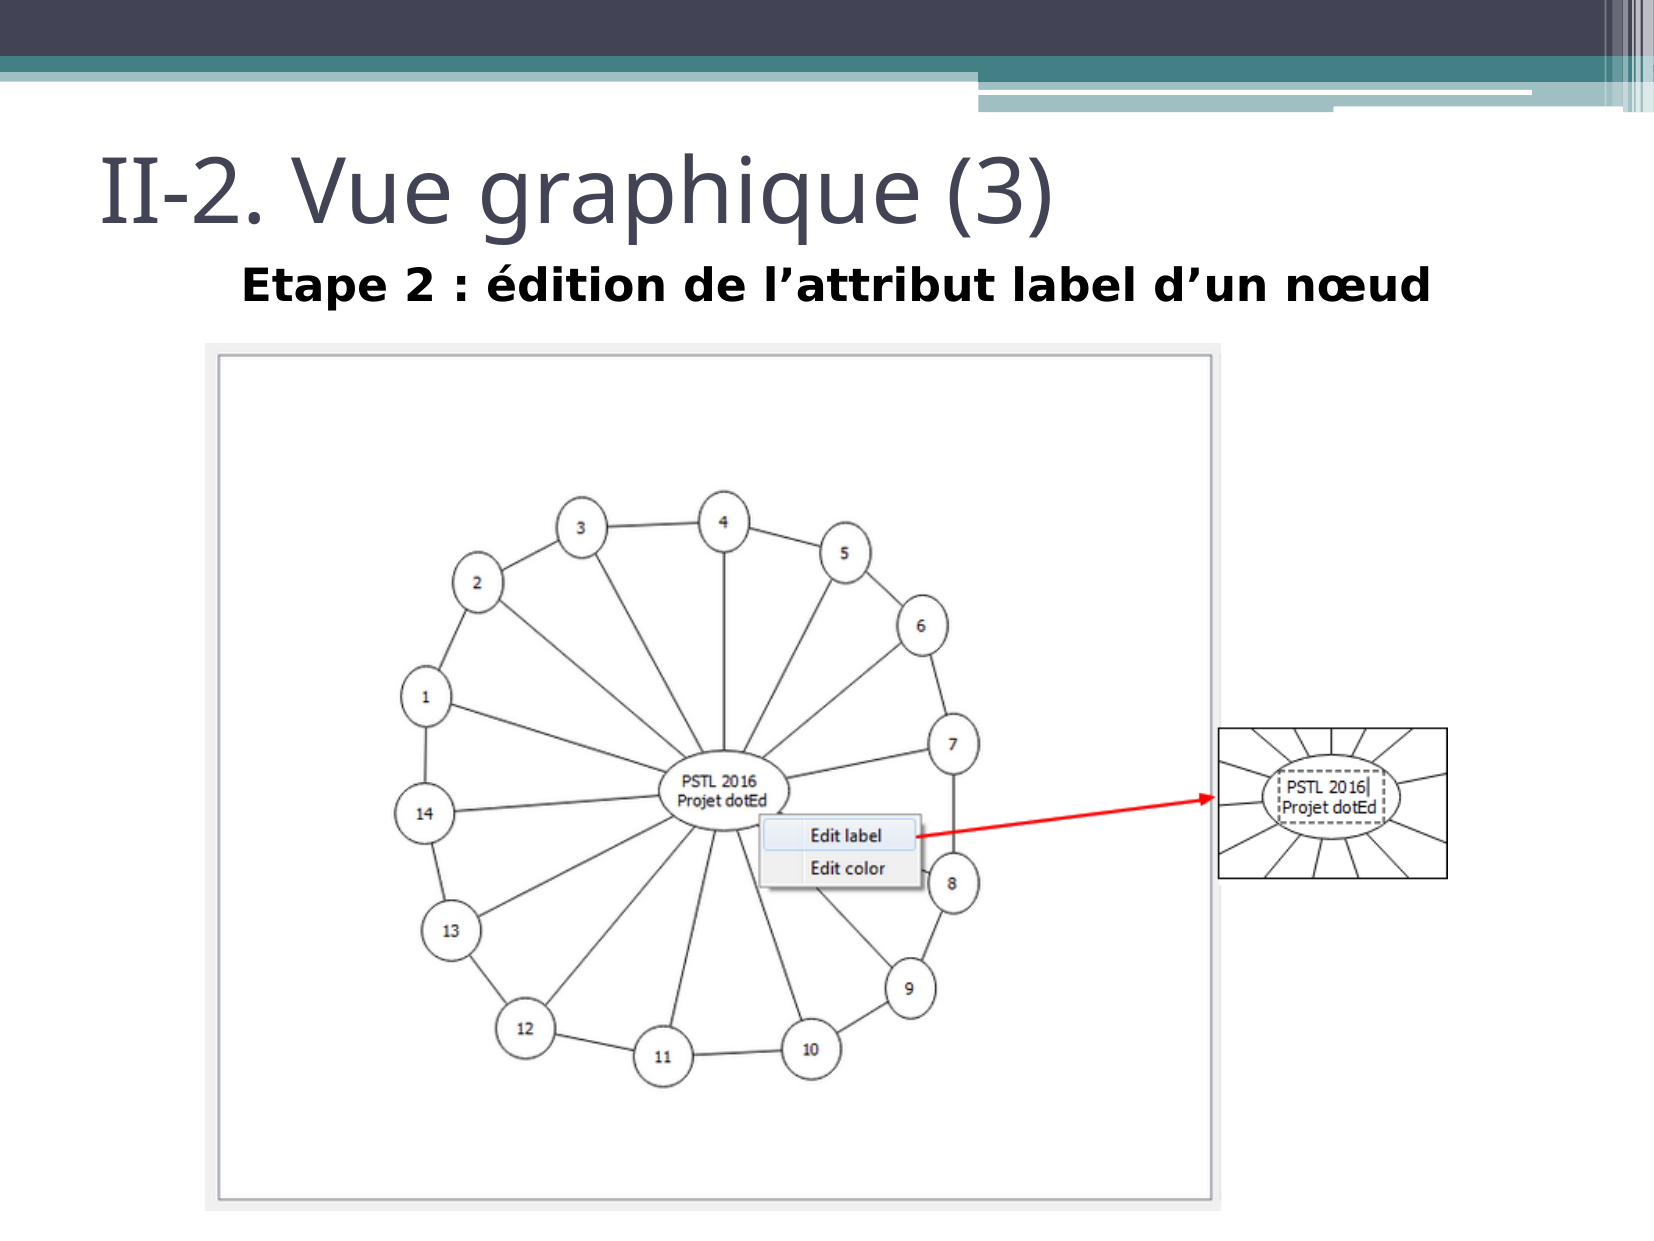

# II-2. Vue graphique (3)
Etape 2 : édition de l’attribut label d’un nœud